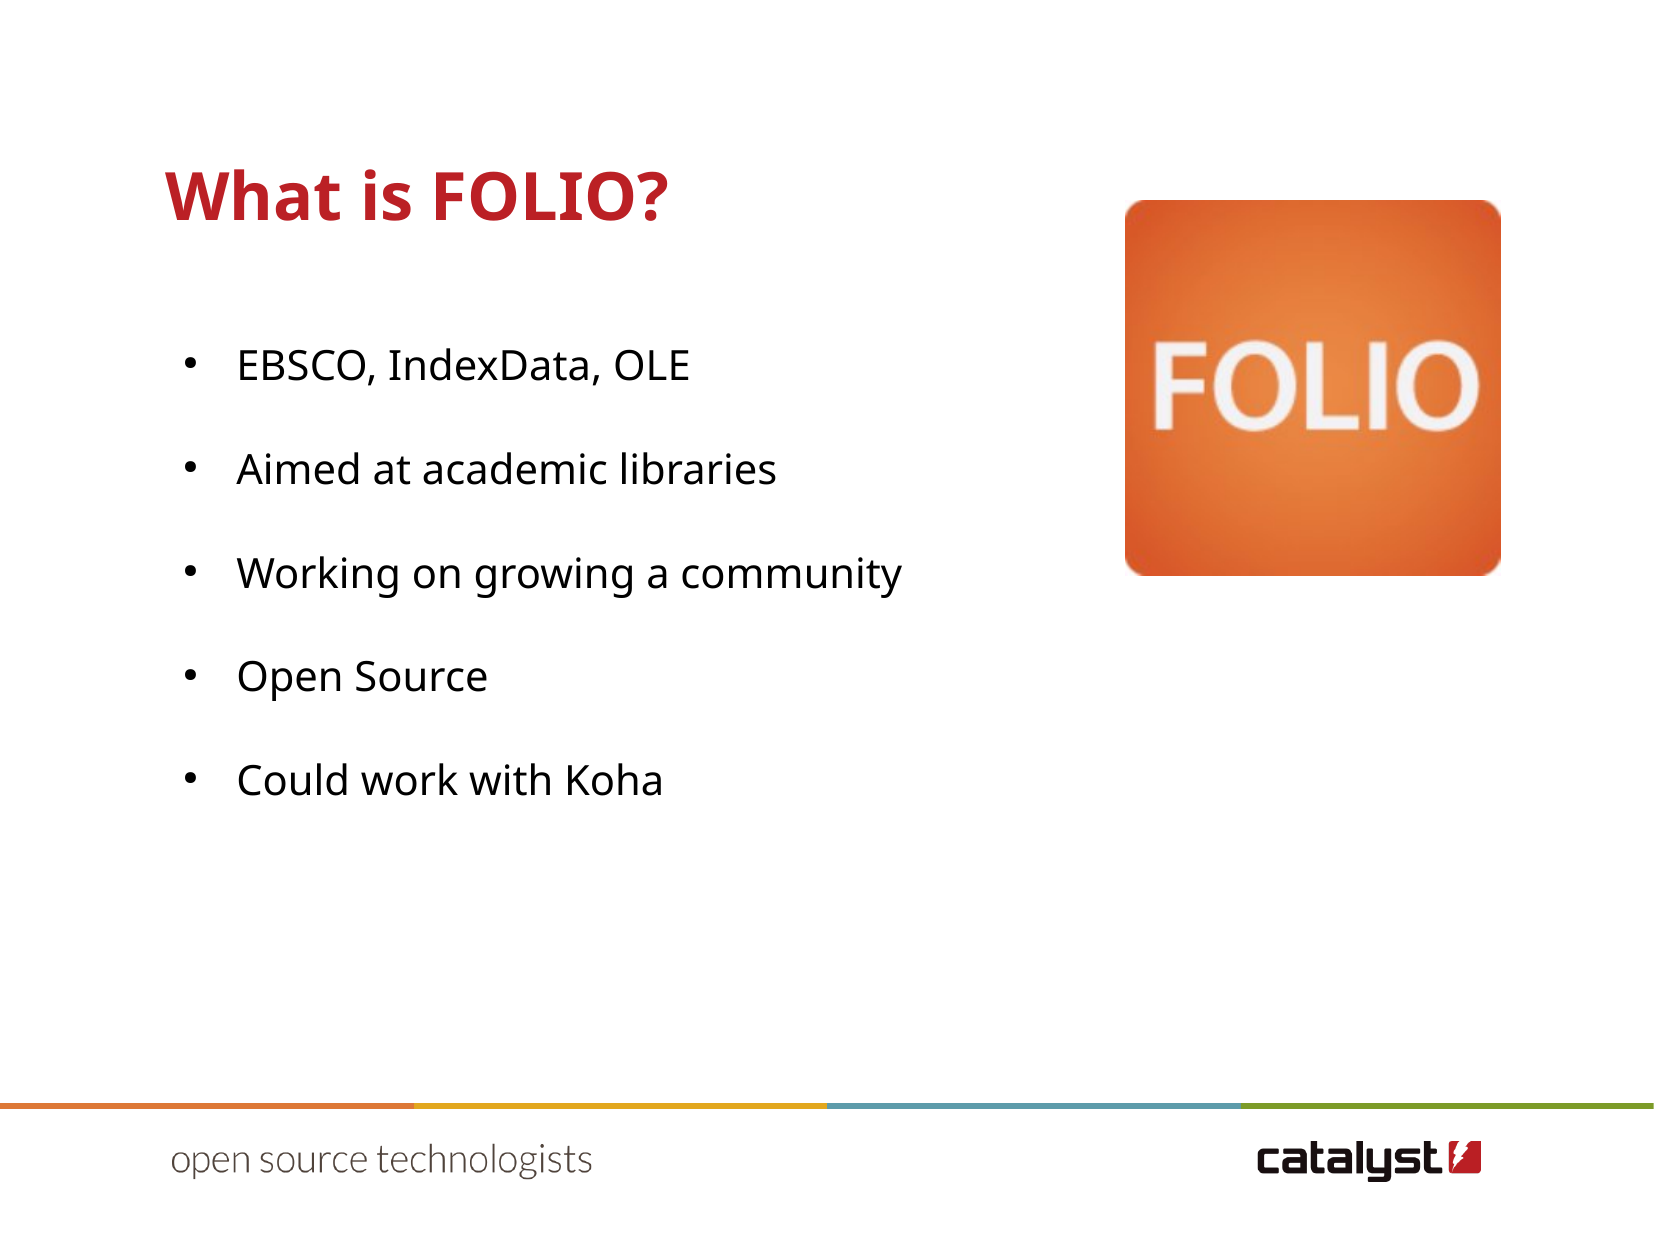

# What is FOLIO?
EBSCO, IndexData, OLE
Aimed at academic libraries
Working on growing a community
Open Source
Could work with Koha